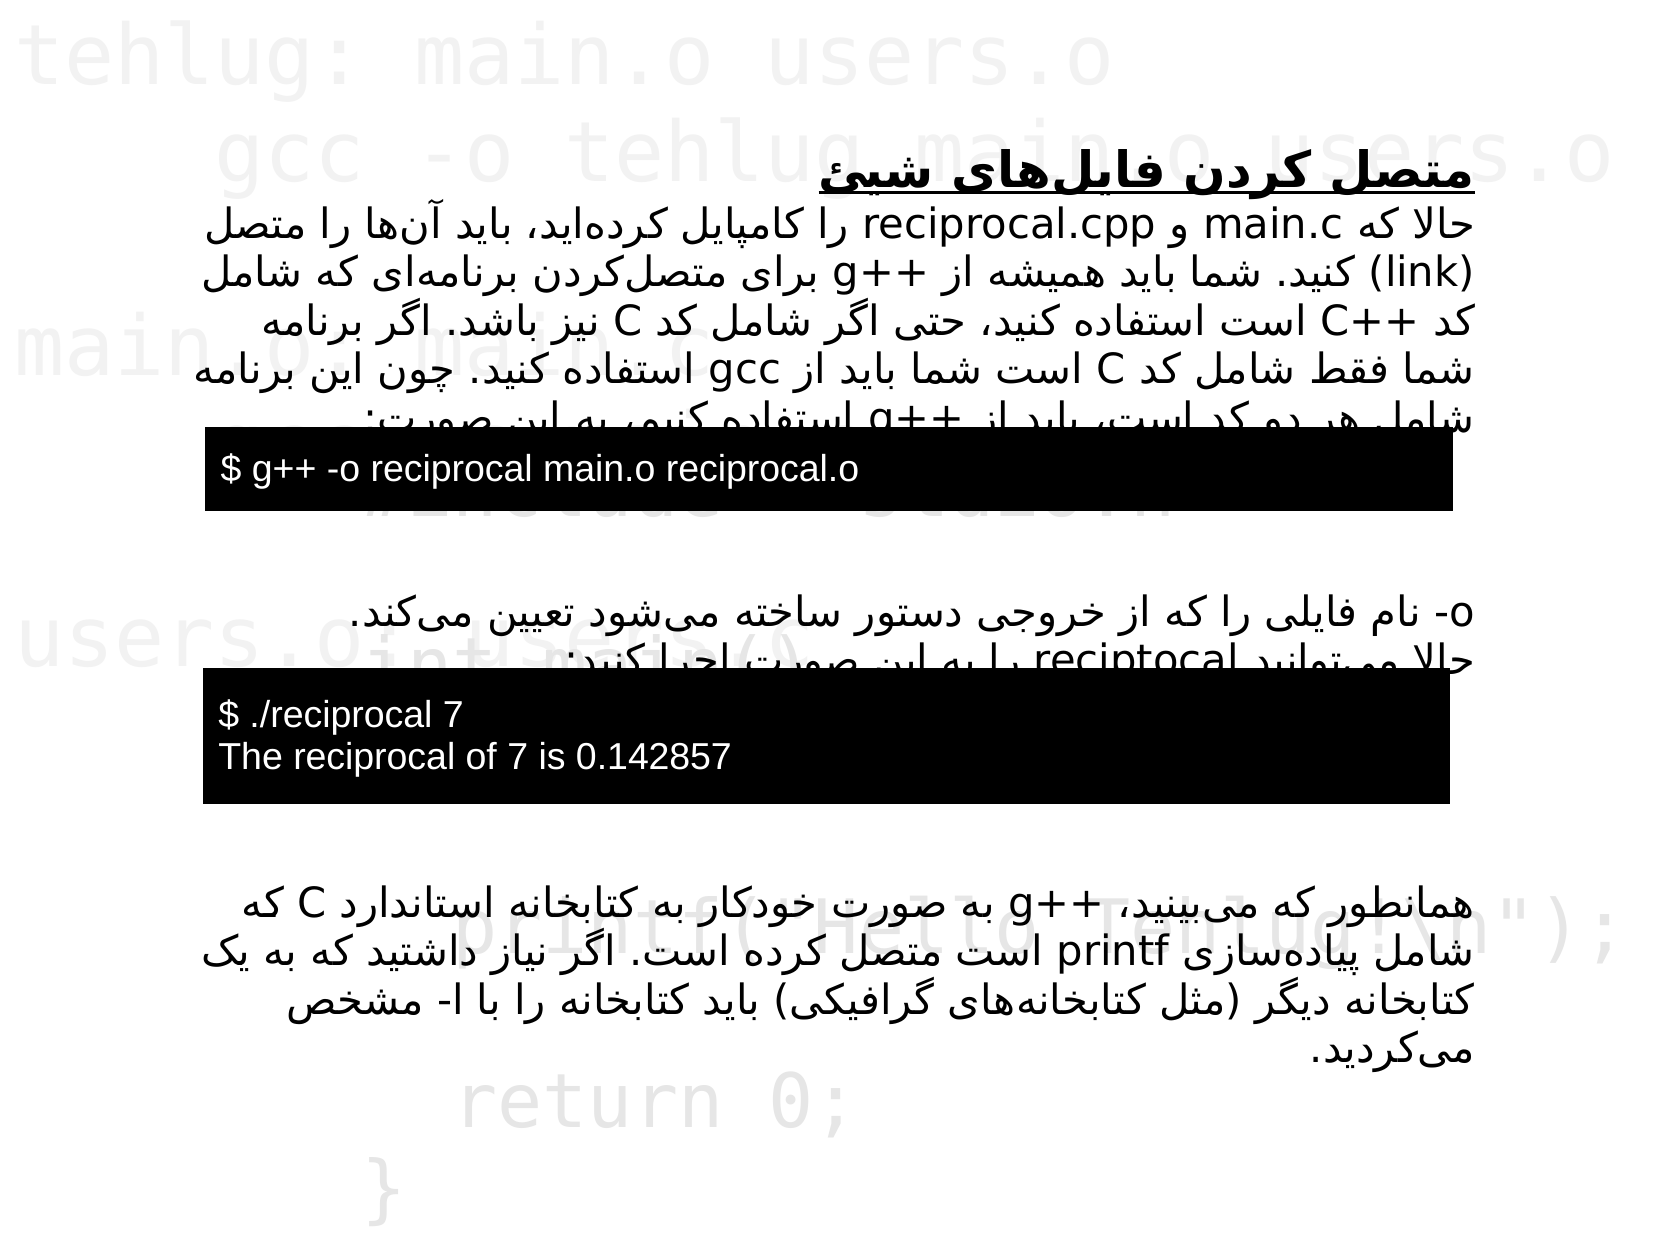

tehlug: main.o users.o
 gcc -o tehlug main.o users.o
main.o: main.c
 gcc -c main.c
users.o: users.c
 gcc -c users.c
متصل کردن فایل‌های شیئ
حالا که main.c و reciprocal.cpp را کامپایل کرده‌اید، باید آن‌ها را متصل (link) کنید. شما باید همیشه از ++g برای متصل‌کردن برنامه‌ای که شامل کد ++C است استفاده کنید، حتی اگر شامل کد C نیز باشد. اگر برنامه شما فقط شامل کد C است شما باید از gcc استفاده کنید. چون این برنامه شامل هر دو کد است، باید از ++g استفاده کنیم، به این صورت:
o- نام فایلی را که از خروجی دستور ساخته می‌شود تعیین می‌کند.
حالا می‌توانید reciptocal را به این صورت اجرا کنید:
همانطور که می‌بینید، ++g به صورت خودکار به کتابخانه استاندارد C که شامل پیاده‌سازی printf است متصل کرده است. اگر نیاز داشتید که به یک کتابخانه دیگر (مثل کتابخانه‌های گرافیکی) باید کتابخانه را با l- مشخص می‌کردید.
$ g++ -o reciprocal main.o reciprocal.o
#include <stdio.h>
int main()
{
 printf("Hello Tehlug!\n");
 return 0;
}
$ ./reciprocal 7
The reciprocal of 7 is 0.142857